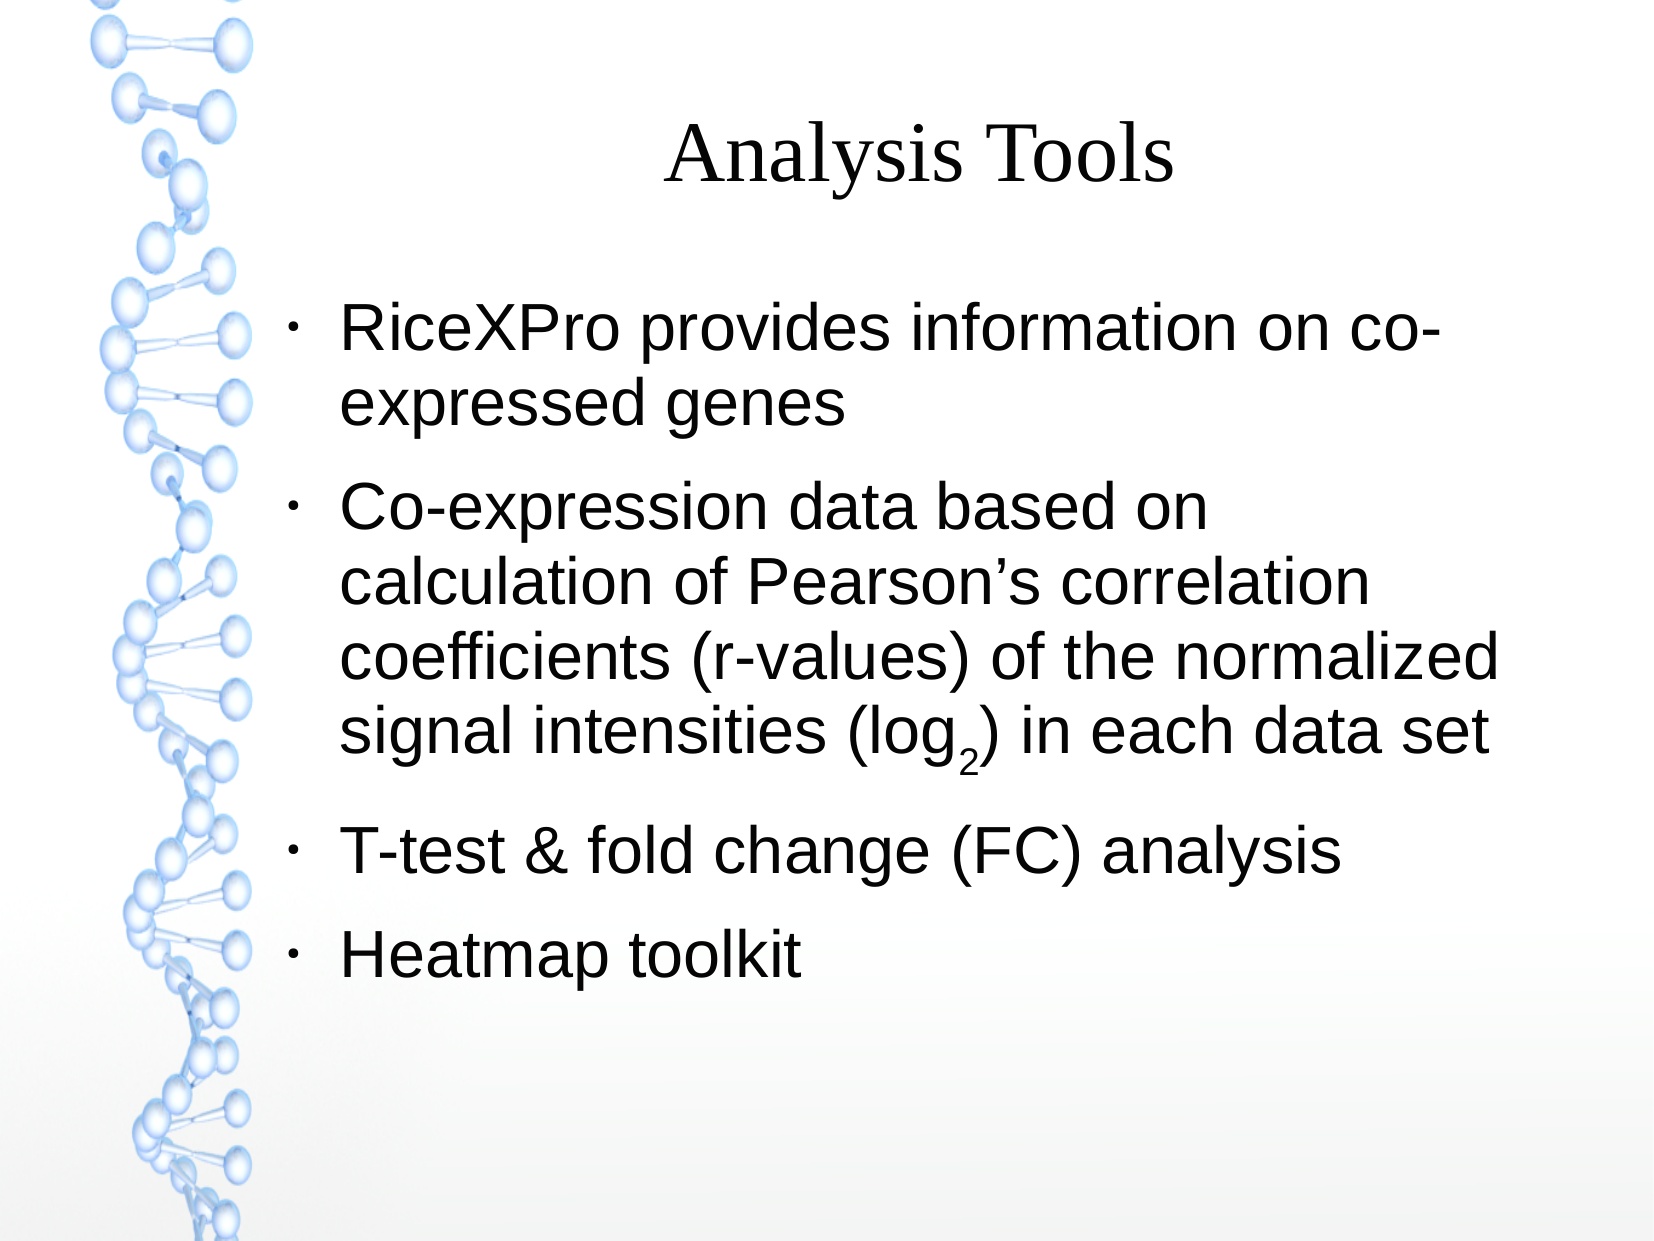

# Analysis Tools
RiceXPro provides information on co-expressed genes
Co-expression data based on calculation of Pearson’s correlation coefficients (r-values) of the normalized signal intensities (log2) in each data set
T-test & fold change (FC) analysis
Heatmap toolkit